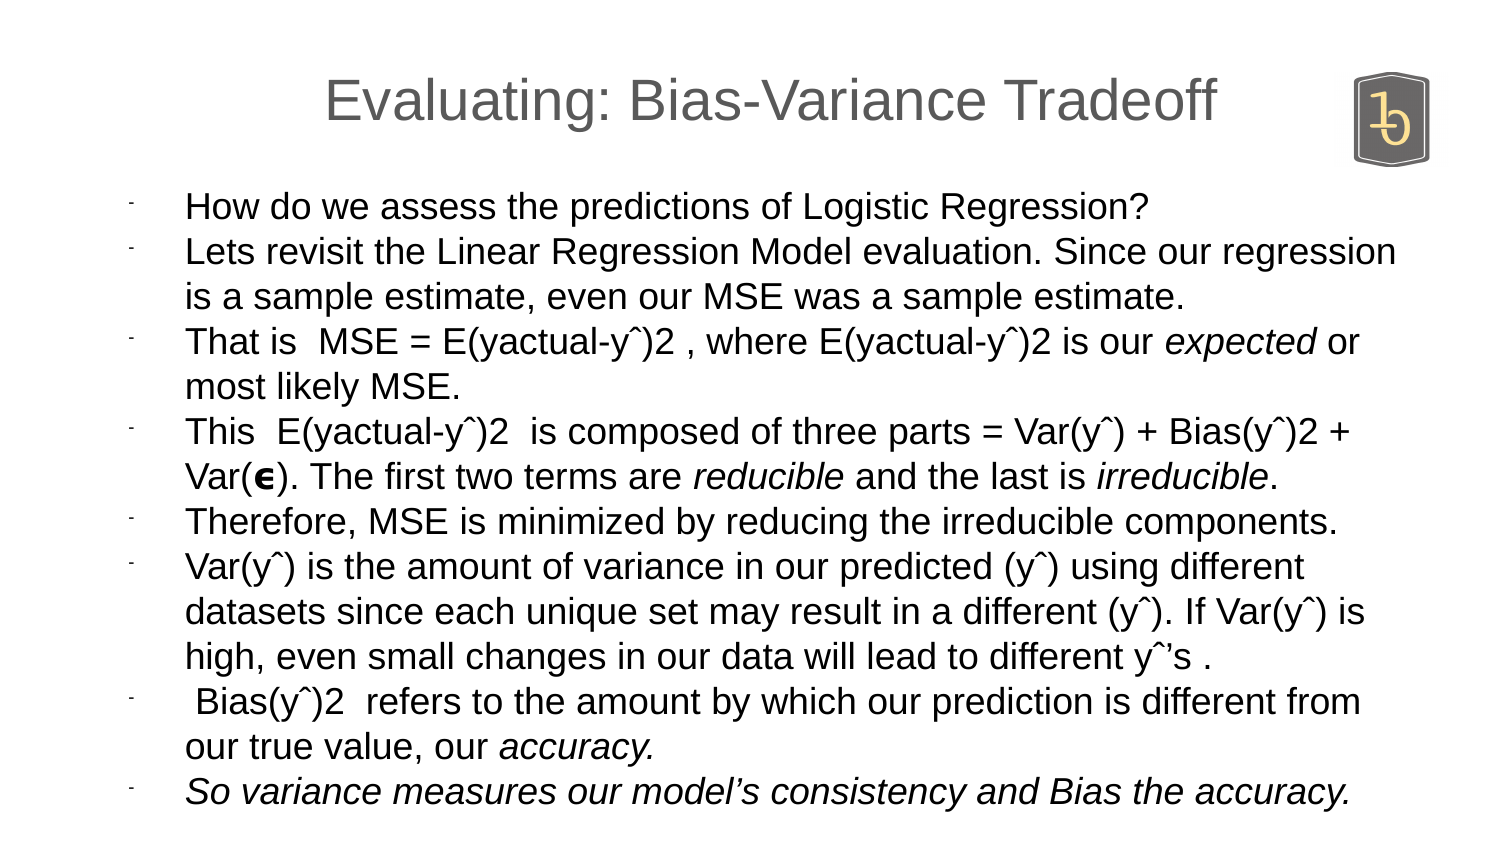

# Evaluating: Bias-Variance Tradeoff
How do we assess the predictions of Logistic Regression?
Lets revisit the Linear Regression Model evaluation. Since our regression is a sample estimate, even our MSE was a sample estimate.
That is MSE = E(yactual-yˆ)2 , where E(yactual-yˆ)2 is our expected or most likely MSE.
This E(yactual-yˆ)2 is composed of three parts = Var(yˆ) + Bias(yˆ)2 + Var(𝞊). The first two terms are reducible and the last is irreducible.
Therefore, MSE is minimized by reducing the irreducible components.
Var(yˆ) is the amount of variance in our predicted (yˆ) using different datasets since each unique set may result in a different (yˆ). If Var(yˆ) is high, even small changes in our data will lead to different yˆ’s .
 Bias(yˆ)2 refers to the amount by which our prediction is different from our true value, our accuracy.
So variance measures our model’s consistency and Bias the accuracy.